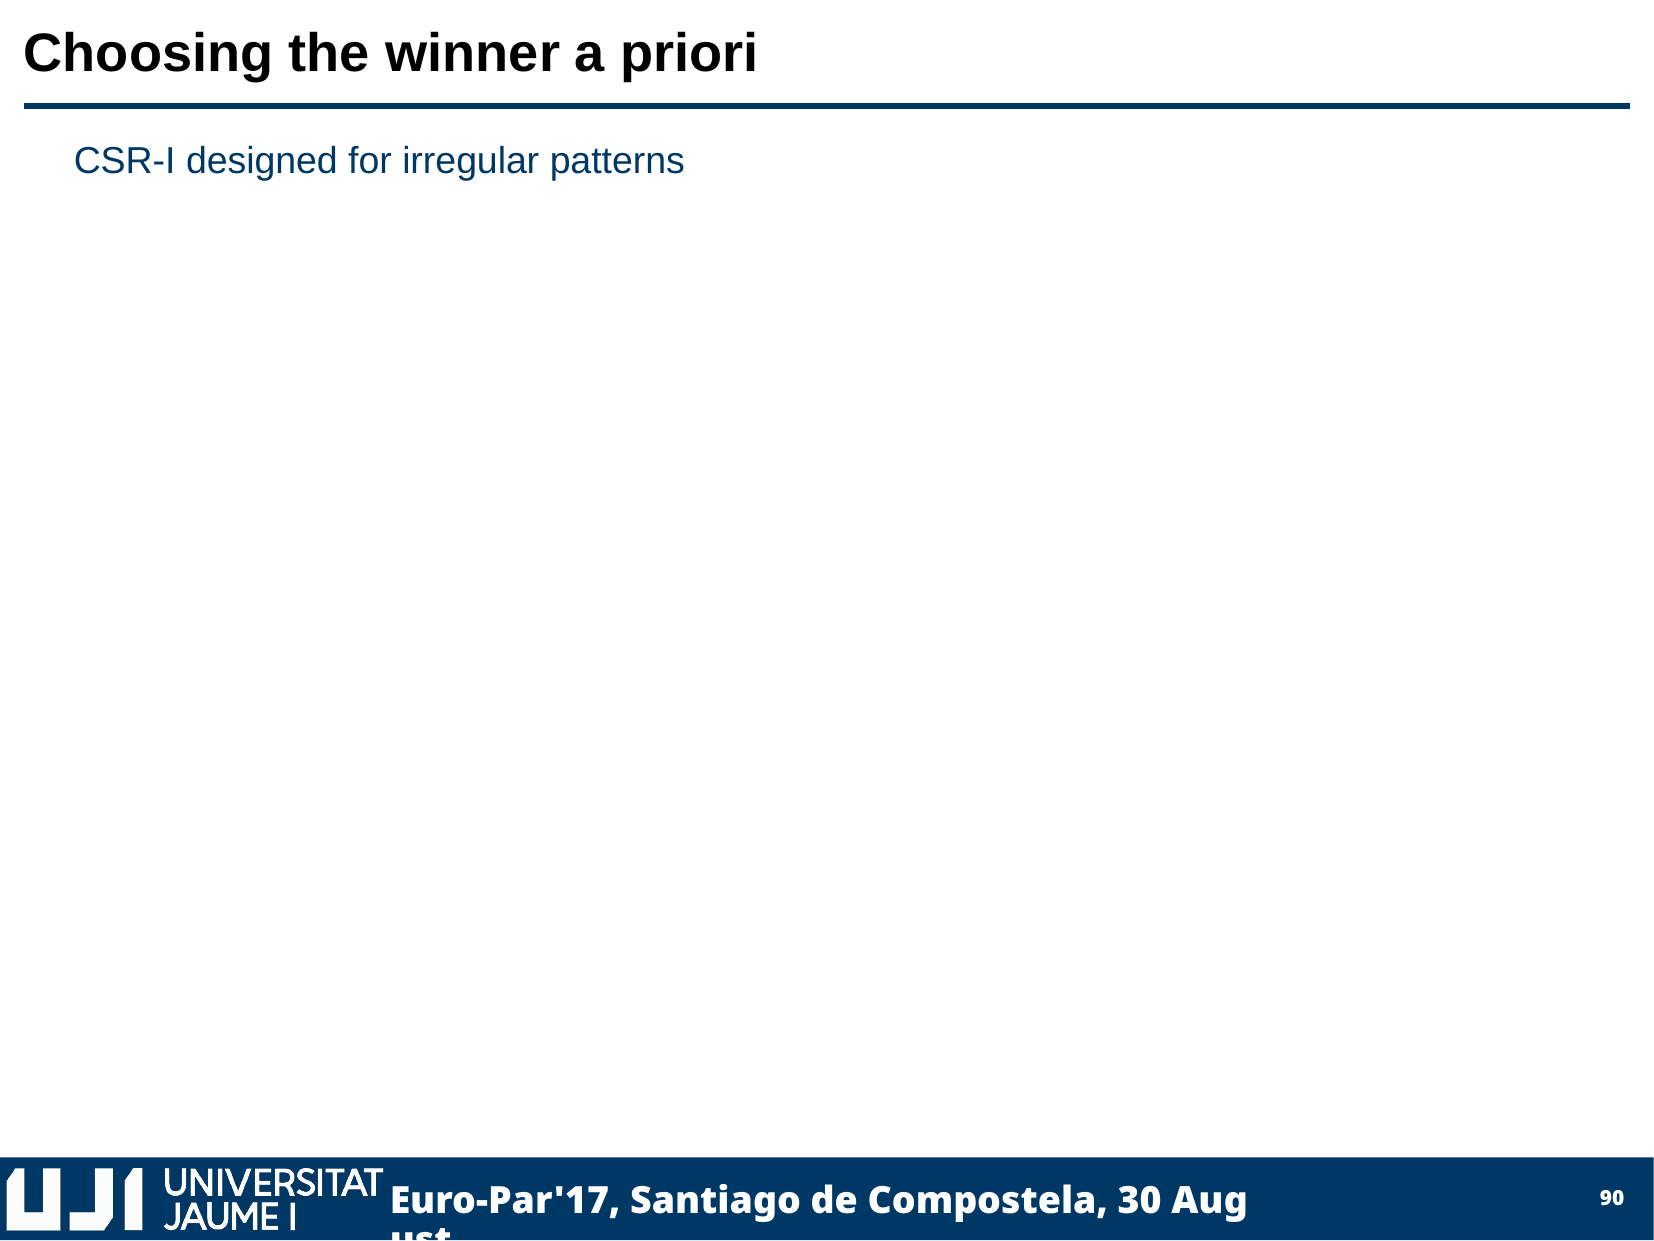

# Choosing the winner a priori
CSR-I designed for irregular patterns
Euro-Par'17, Santiago de Compostela, 30 August
90